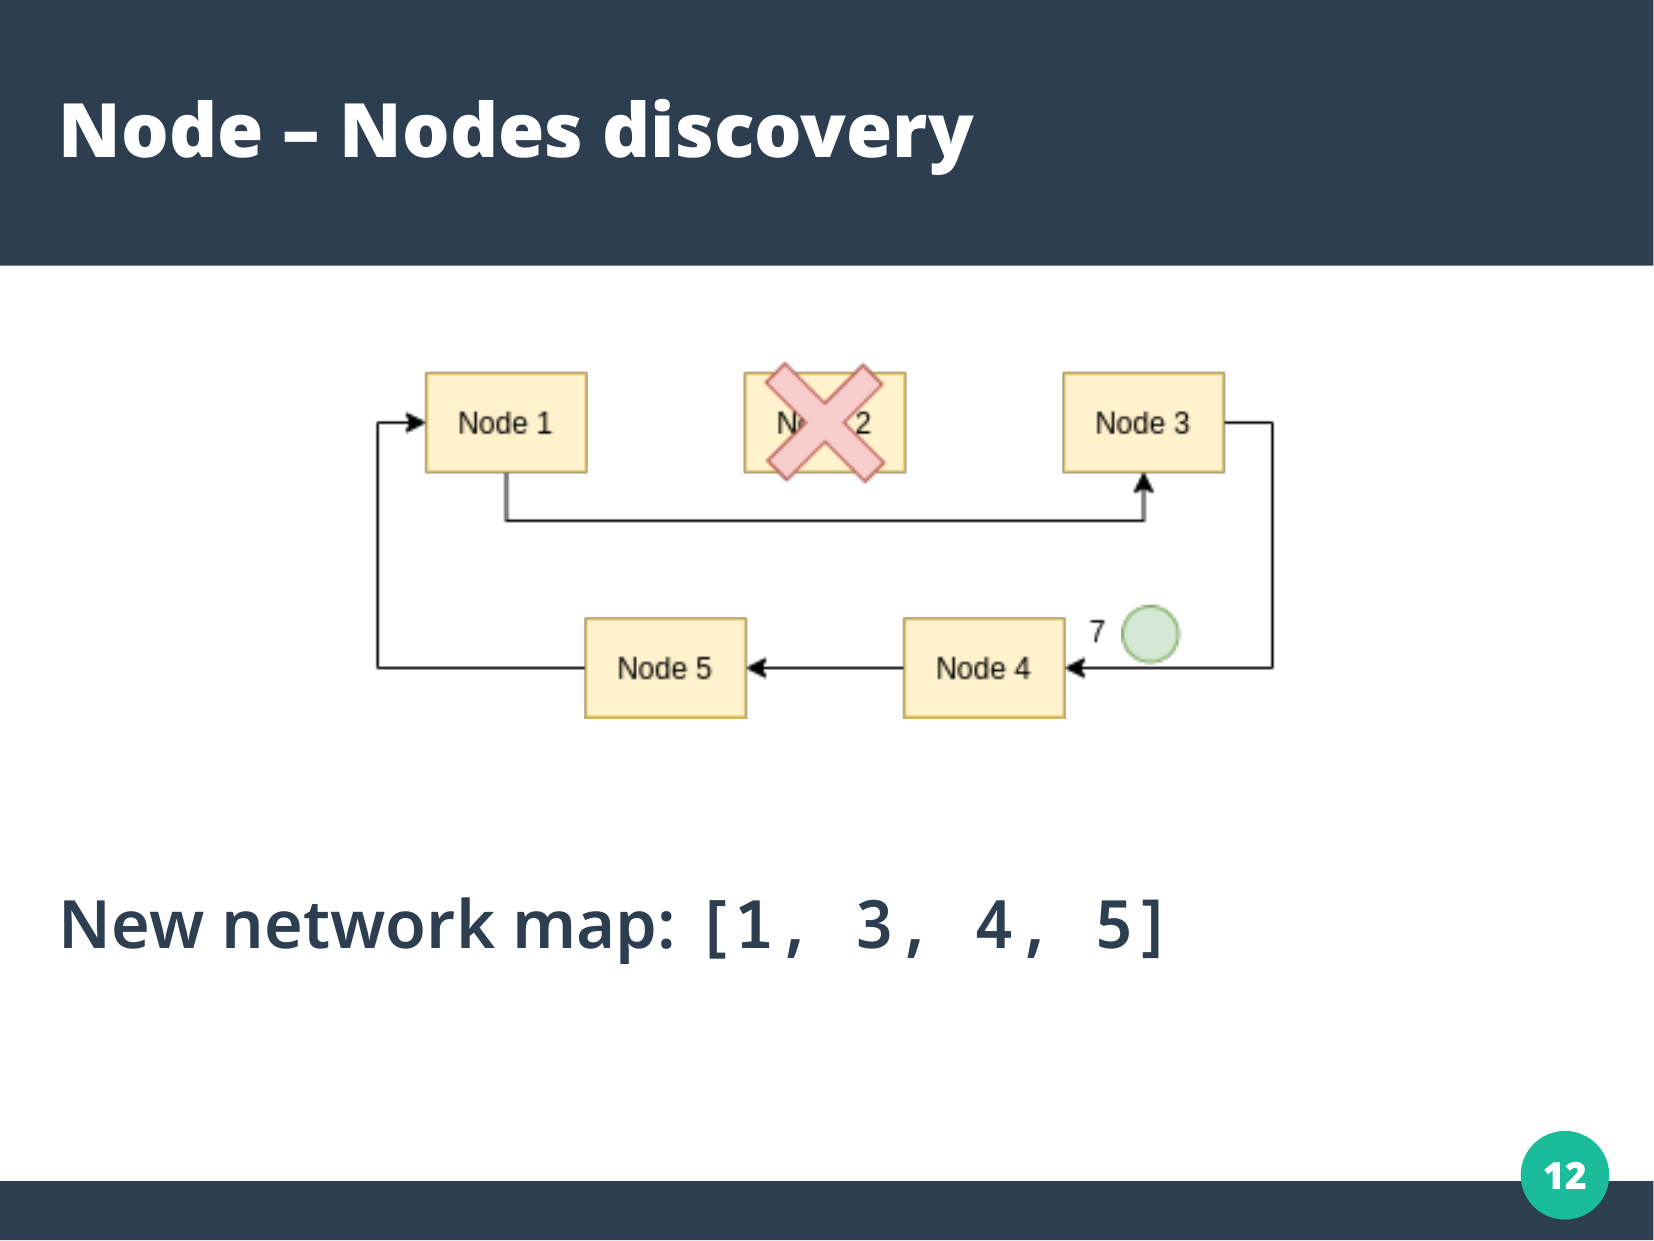

# Node – Nodes discovery
New network map: [1, 3, 4, 5]
12